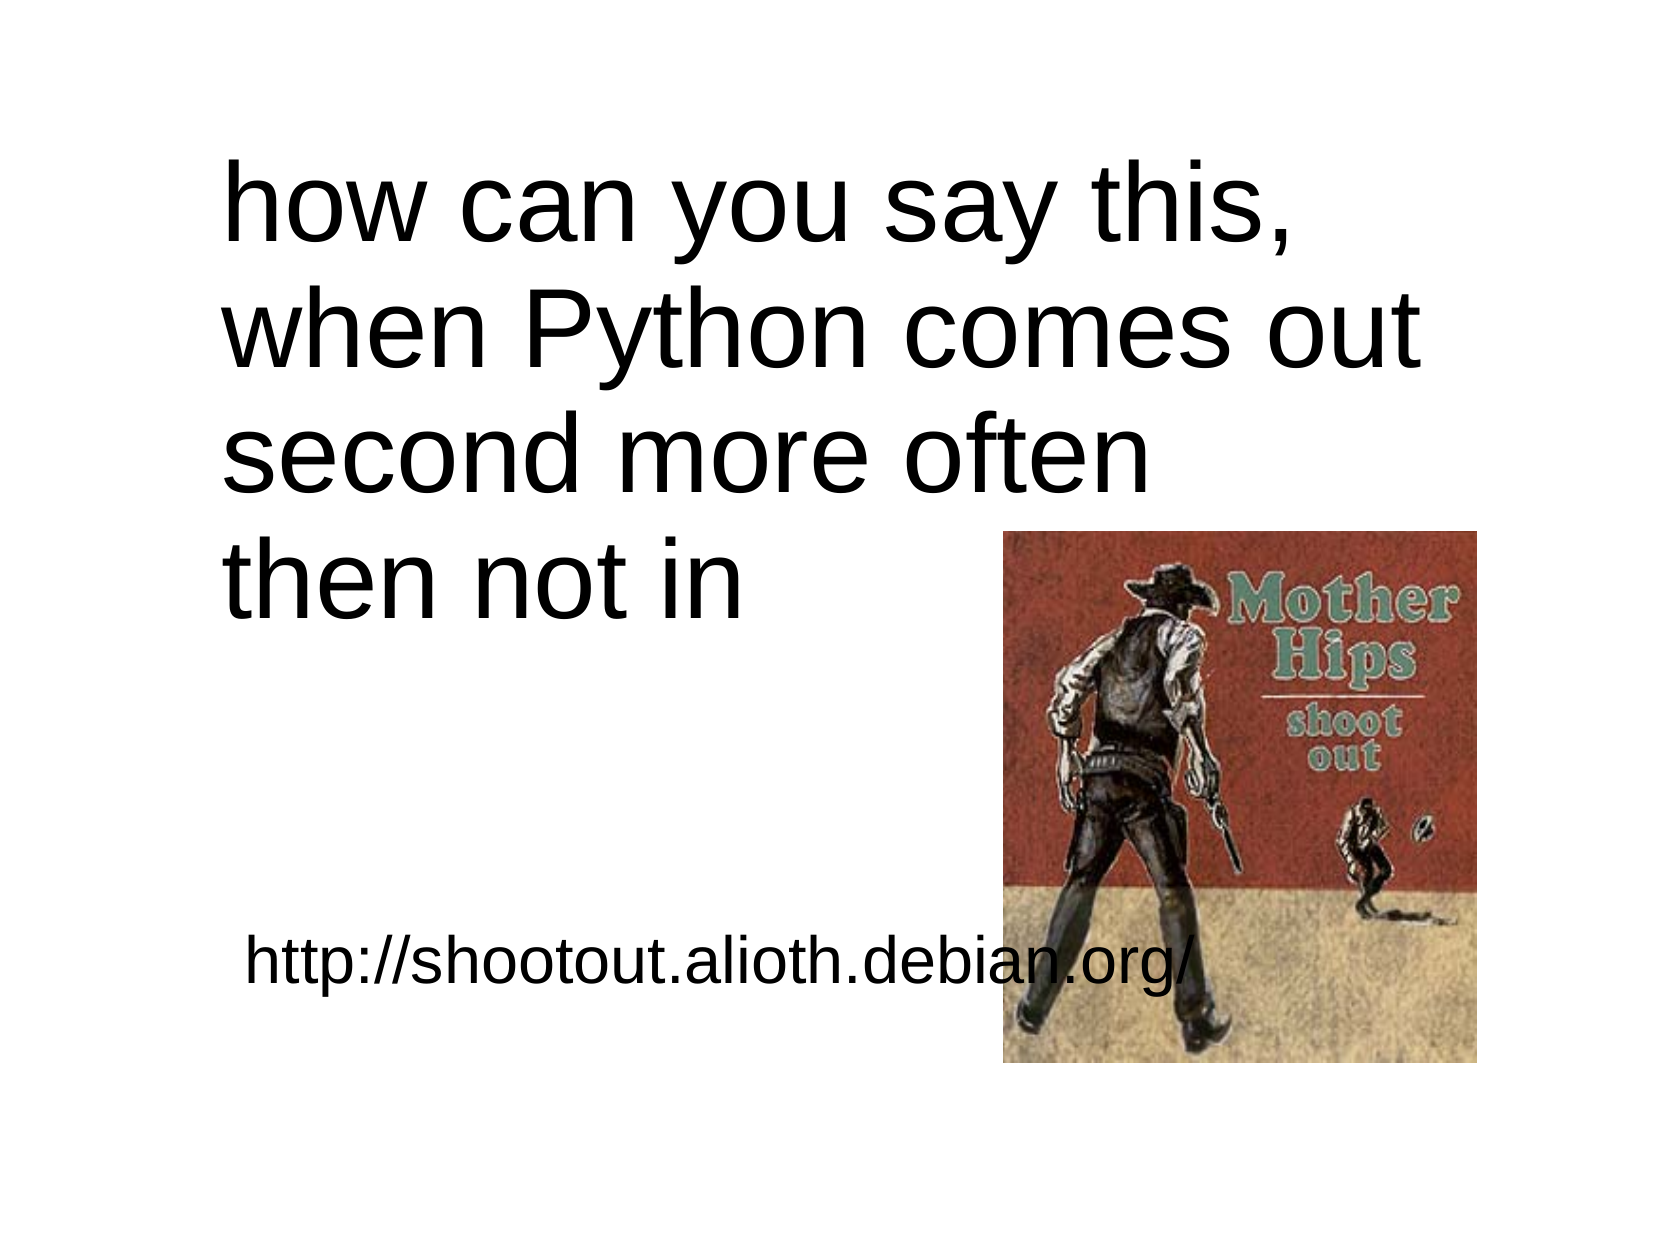

how can you say this,
when Python comes out
second more often
then not in
http://shootout.alioth.debian.org/